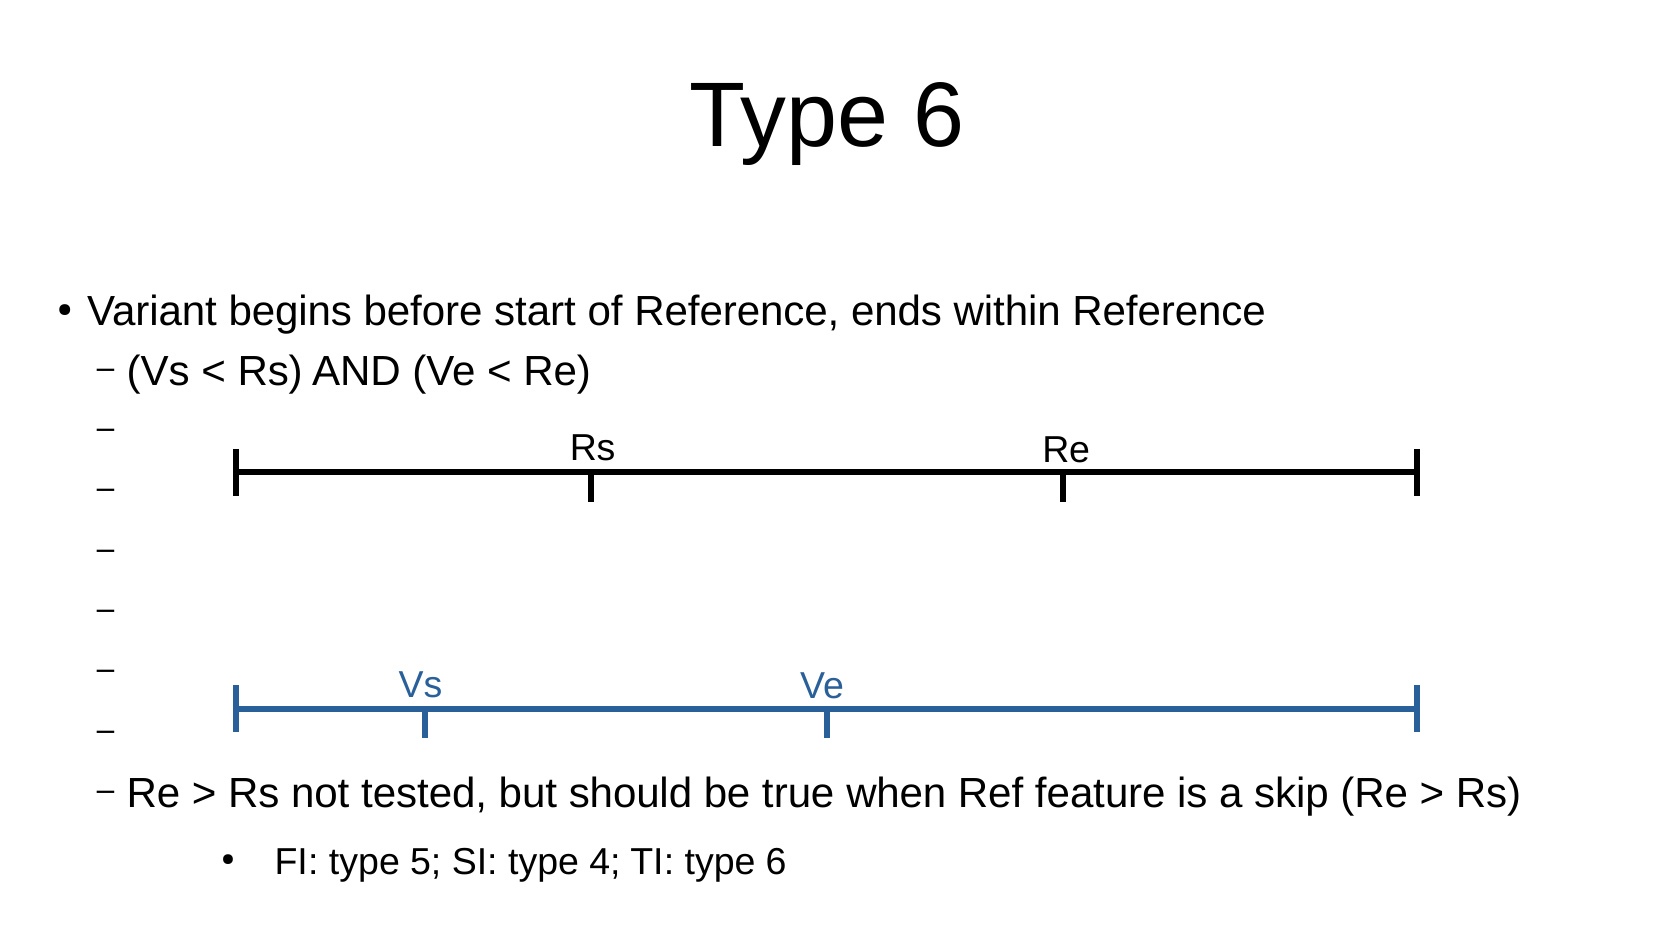

Type 6
# Variant begins before start of Reference, ends within Reference
(Vs < Rs) AND (Ve < Re)
Re > Rs not tested, but should be true when Ref feature is a skip (Re > Rs)
Rs
Re
Vs
Ve
FI: type 5; SI: type 4; TI: type 6